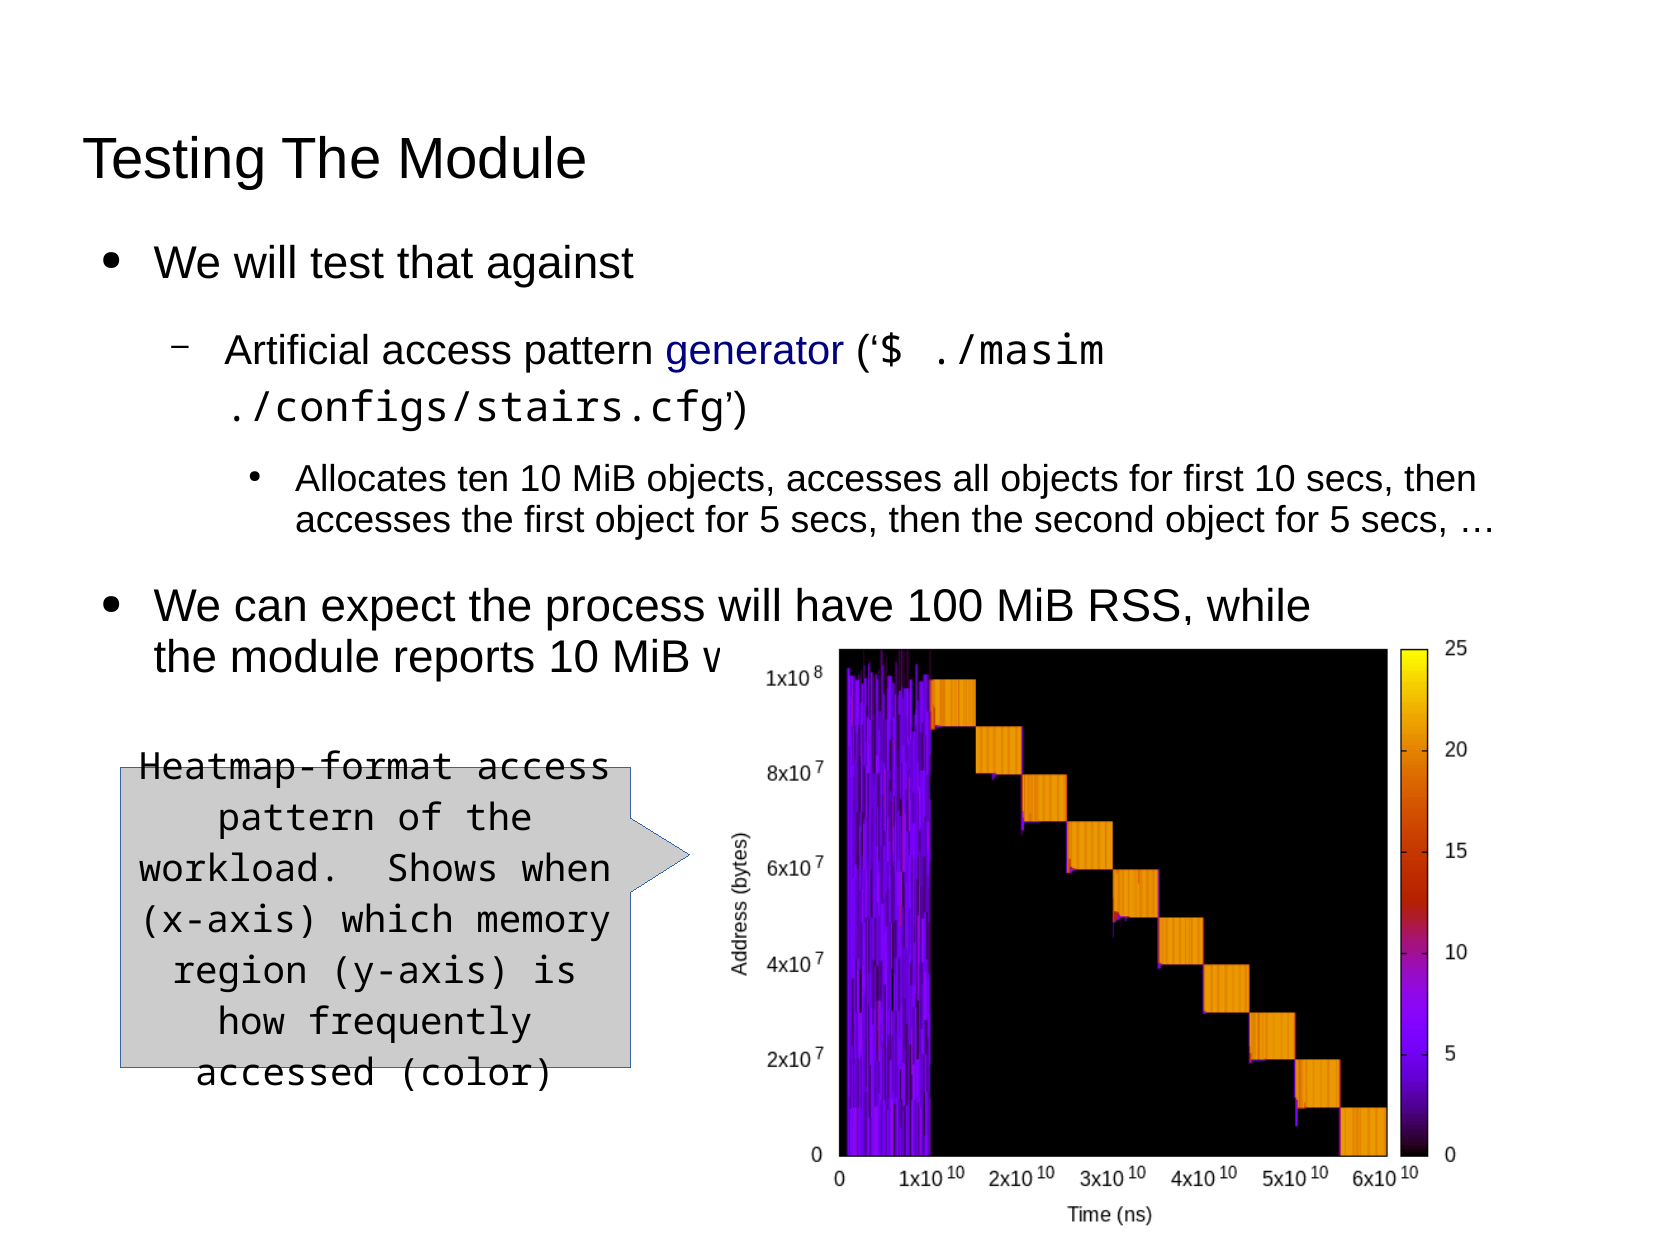

# Testing The Module
We will test that against
Artificial access pattern generator (‘$ ./masim ./configs/stairs.cfg’)
Allocates ten 10 MiB objects, accesses all objects for first 10 secs, then accesses the first object for 5 secs, then the second object for 5 secs, …
We can expect the process will have 100 MiB RSS, while
the module reports 10 MiB working set size, after first 10 seconds
Heatmap-format access pattern of the workload. Shows when (x-axis) which memory region (y-axis) is how frequently accessed (color)